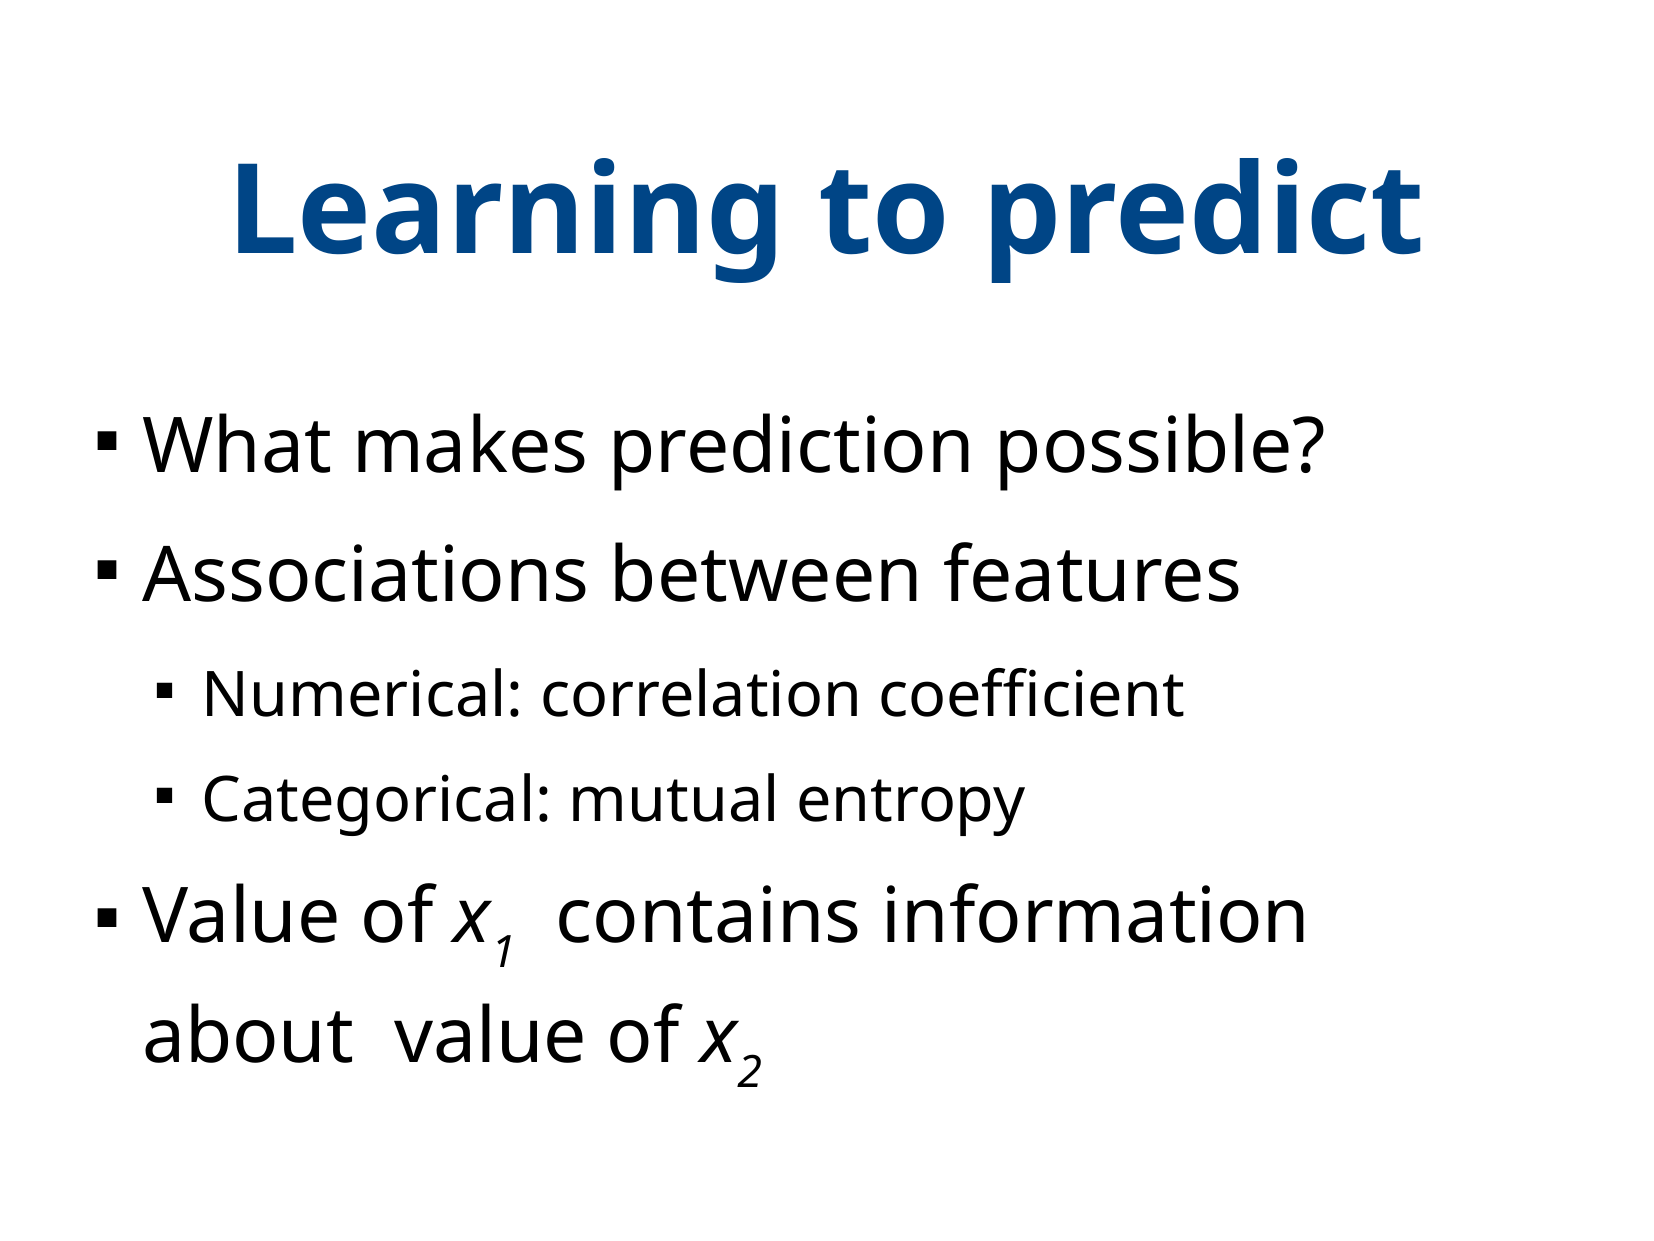

# Learning to predict
What makes prediction possible?
Associations between features
Numerical: correlation coefficient
Categorical: mutual entropy
Value of x1 contains information about value of x2